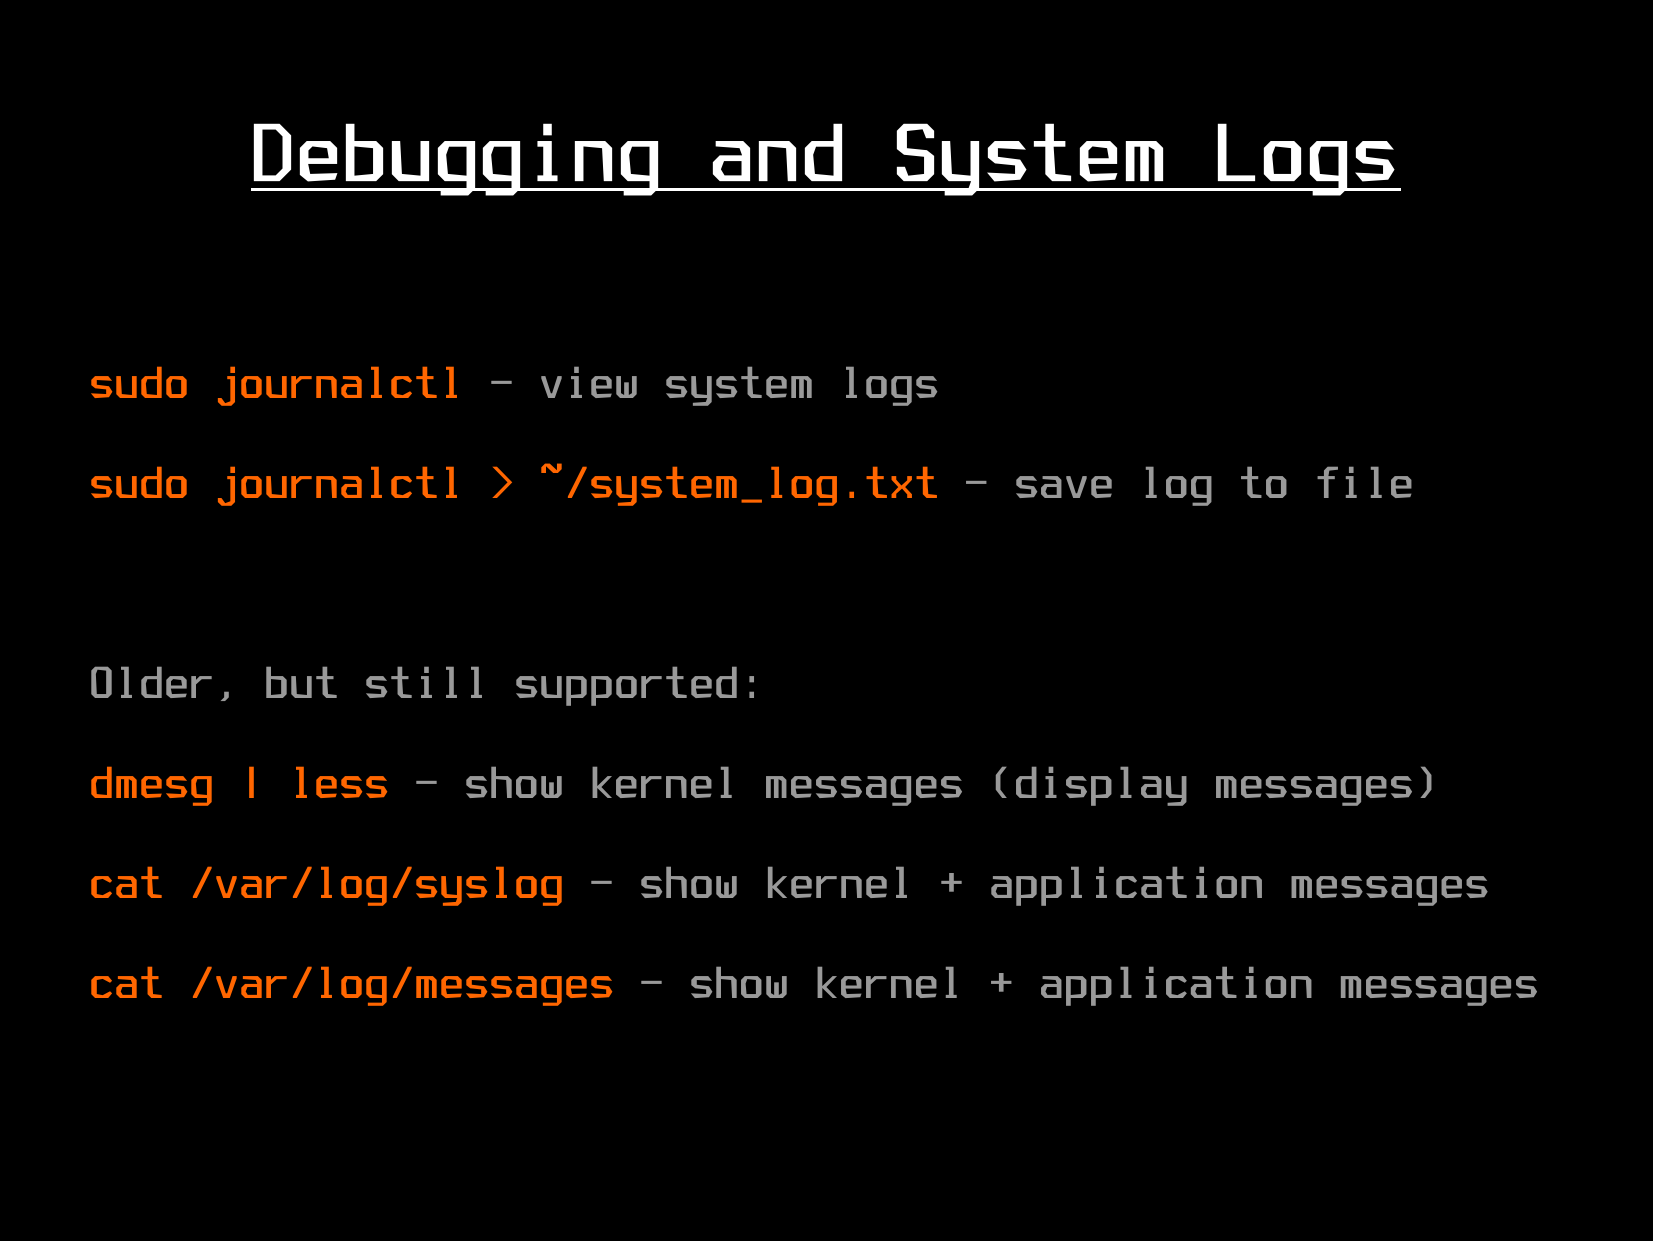

# Debugging and System Logs
sudo journalctl - view system logs
sudo journalctl > ~/system_log.txt - save log to file
Older, but still supported:
dmesg | less - show kernel messages (display messages)
cat /var/log/syslog - show kernel + application messages
cat /var/log/messages - show kernel + application messages